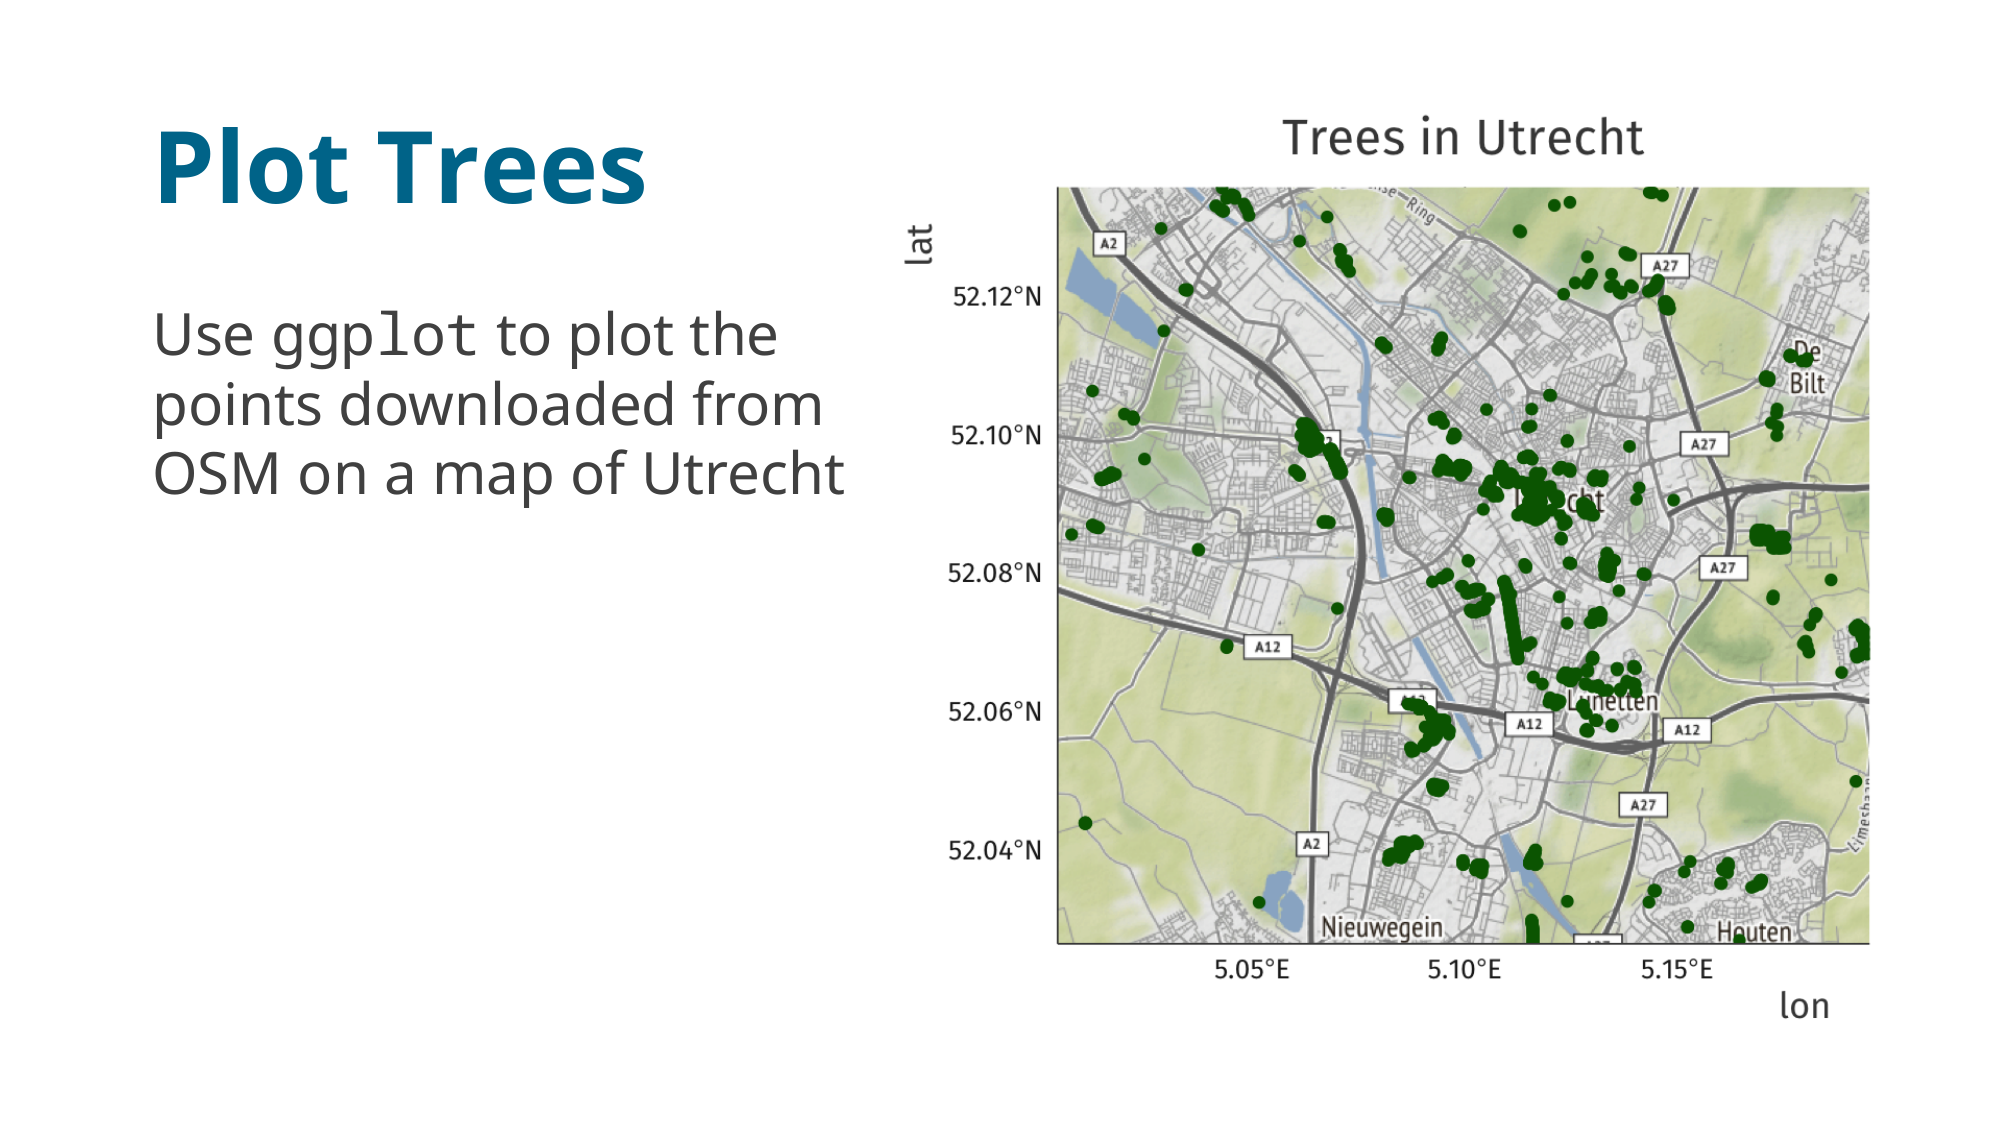

# Plot Trees
Use ggplot to plot the points downloaded from OSM on a map of Utrecht